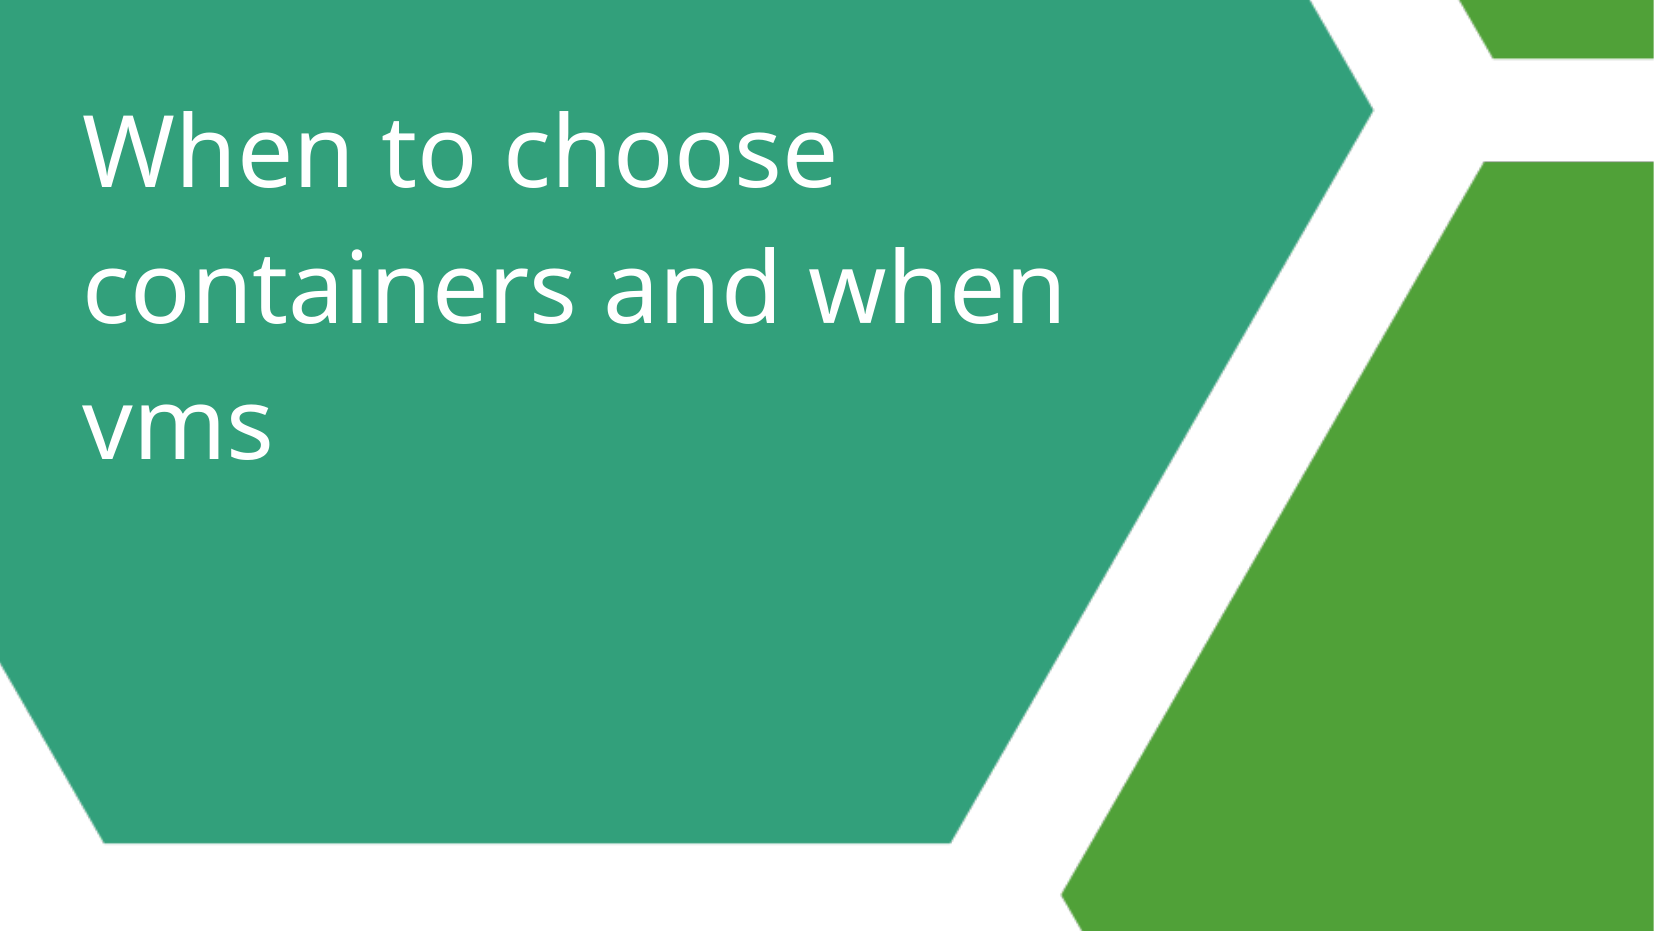

# When to choose containers and when vms